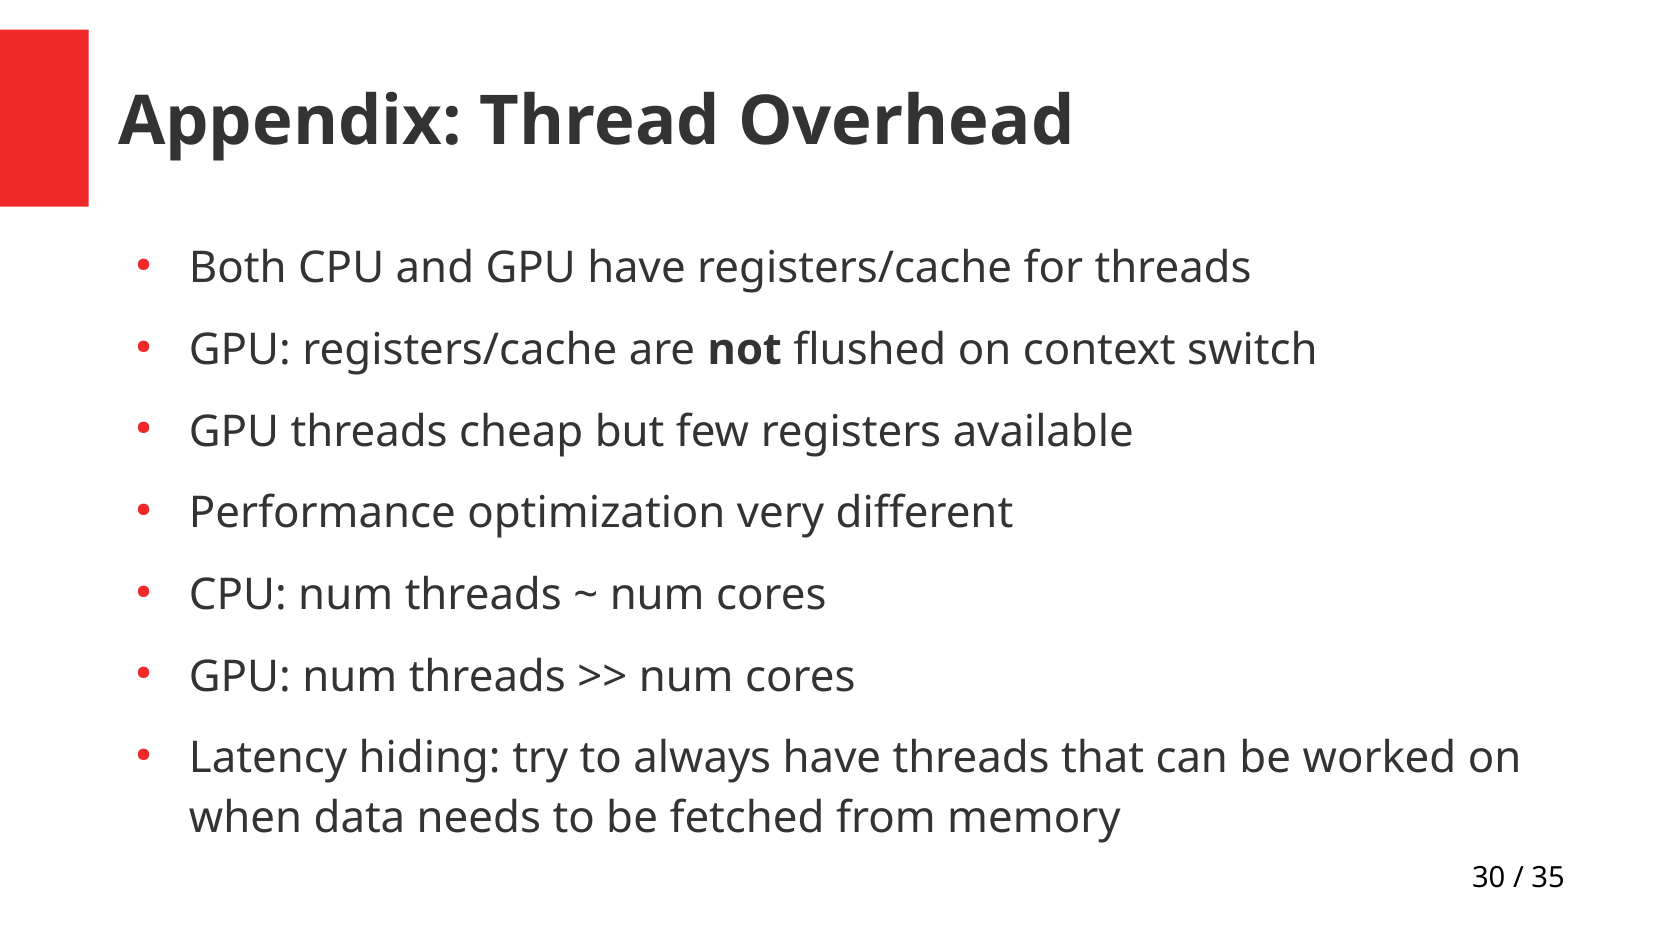

# Appendix: Thread Overhead
Both CPU and GPU have registers/cache for threads
GPU: registers/cache are not flushed on context switch
GPU threads cheap but few registers available
Performance optimization very different
CPU: num threads ~ num cores
GPU: num threads >> num cores
Latency hiding: try to always have threads that can be worked on when data needs to be fetched from memory
30